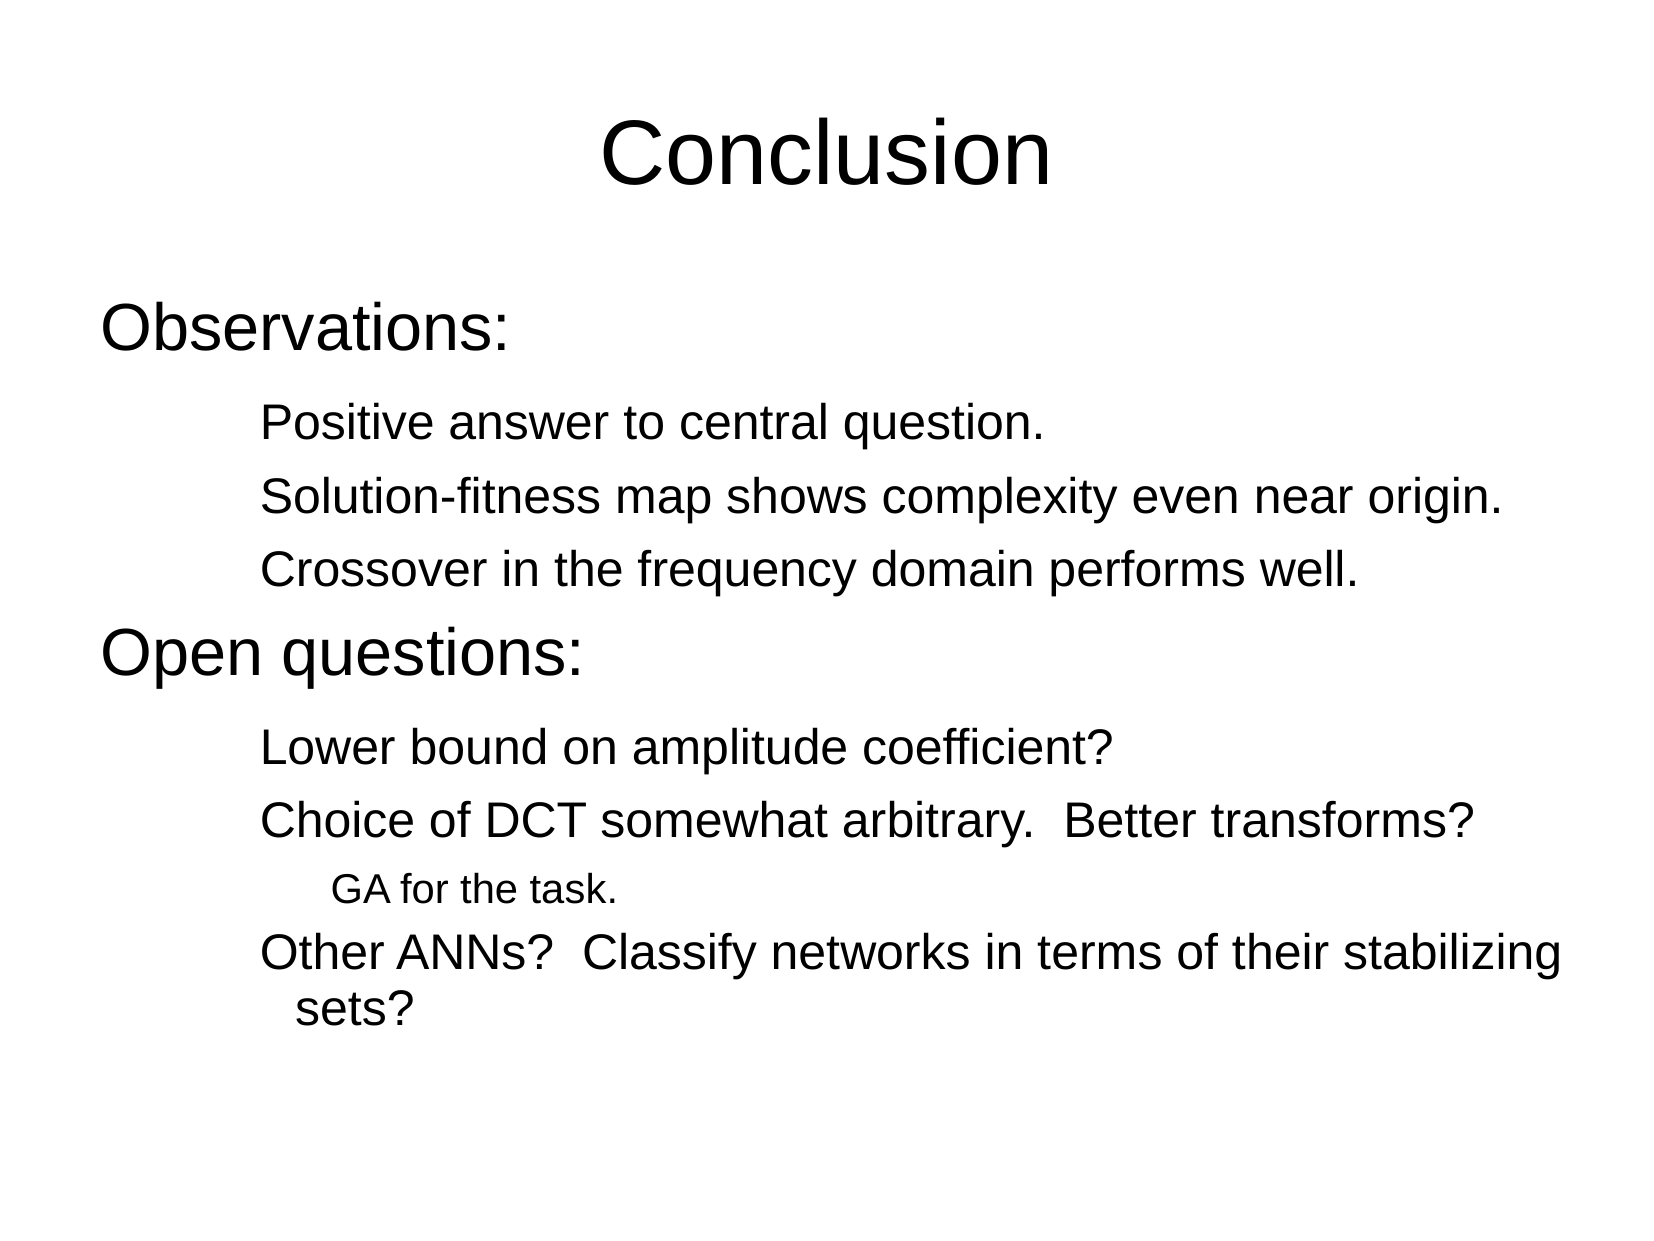

# Conclusion
Observations:
Positive answer to central question.
Solution-fitness map shows complexity even near origin.
Crossover in the frequency domain performs well.
Open questions:
Lower bound on amplitude coefficient?
Choice of DCT somewhat arbitrary. Better transforms?
GA for the task.
Other ANNs? Classify networks in terms of their stabilizing sets?